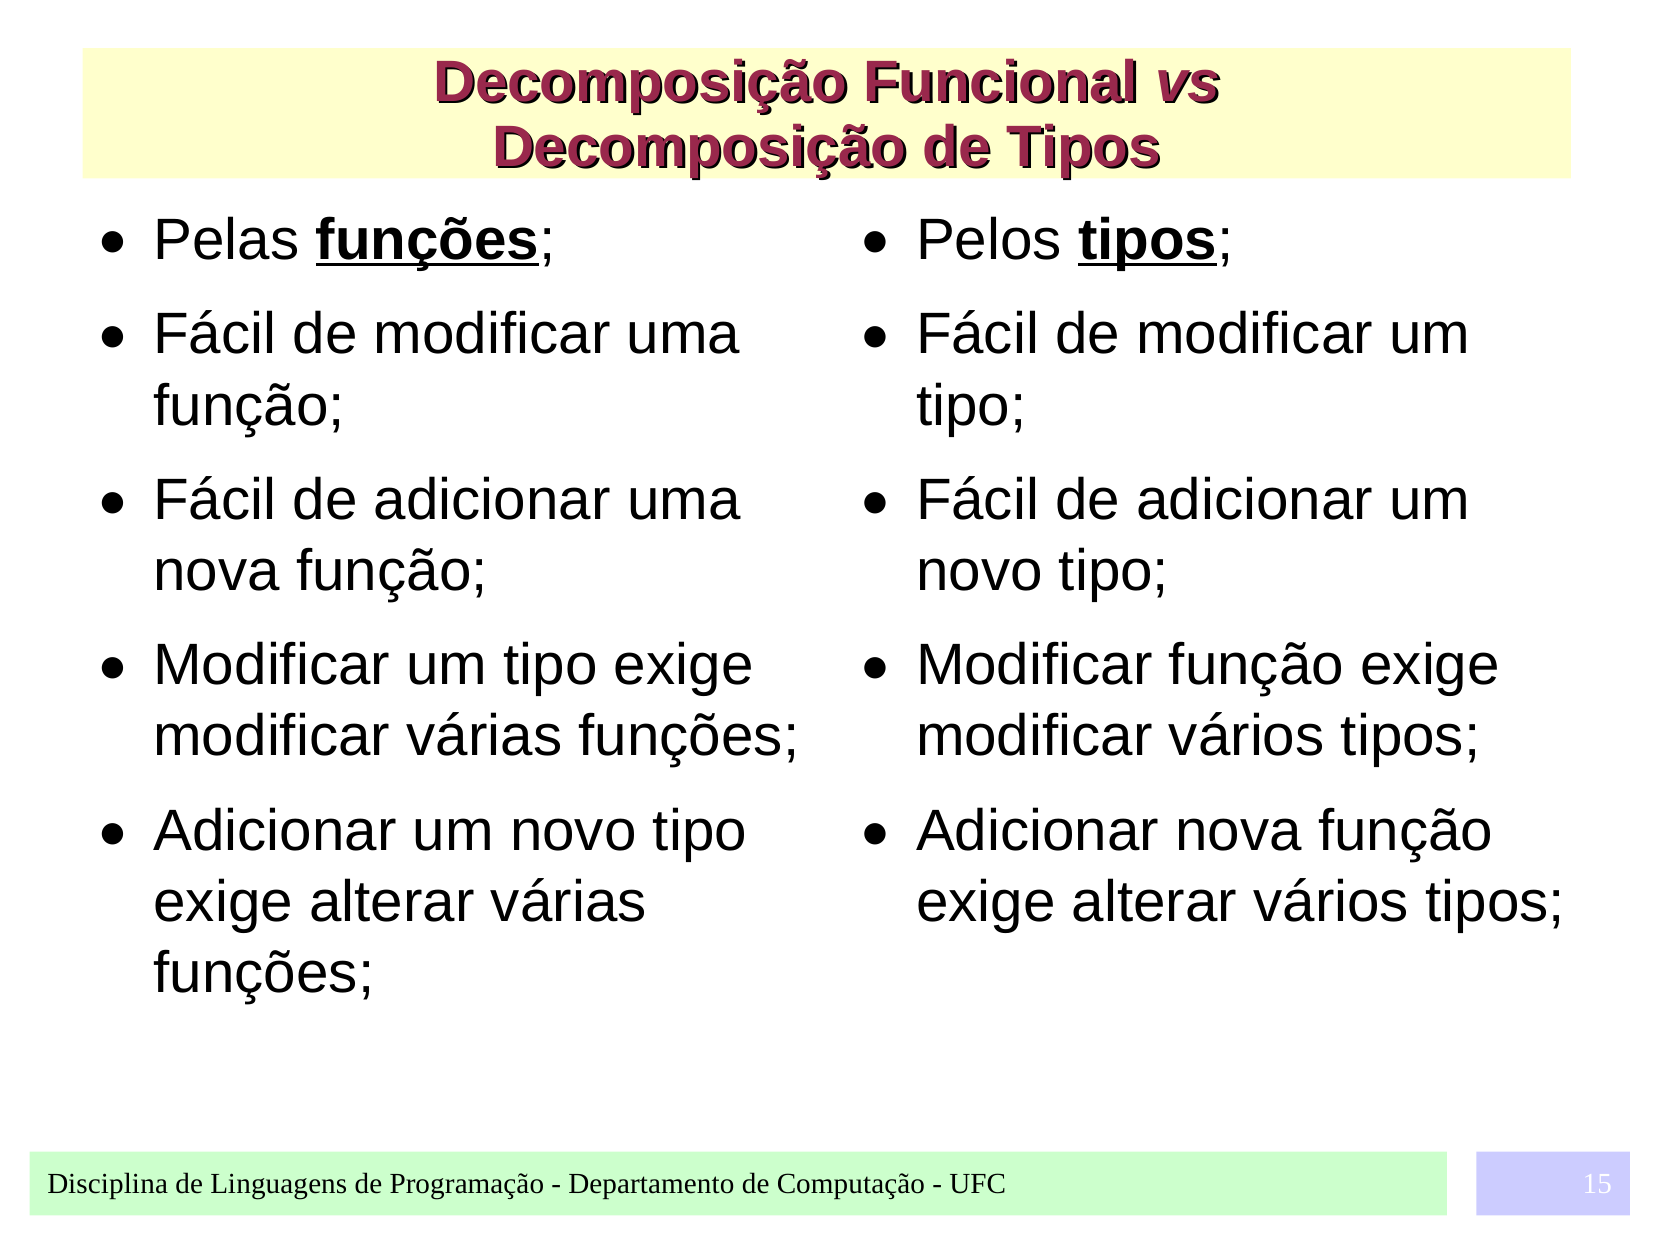

# Decomposição Funcional vs Decomposição de Tipos
Pelas funções;
Fácil de modificar uma função;
Fácil de adicionar uma nova função;
Modificar um tipo exige modificar várias funções;
Adicionar um novo tipo exige alterar várias funções;
Pelos tipos;
Fácil de modificar um tipo;
Fácil de adicionar um novo tipo;
Modificar função exige modificar vários tipos;
Adicionar nova função exige alterar vários tipos;
Disciplina de Linguagens de Programação - Departamento de Computação - UFC
15